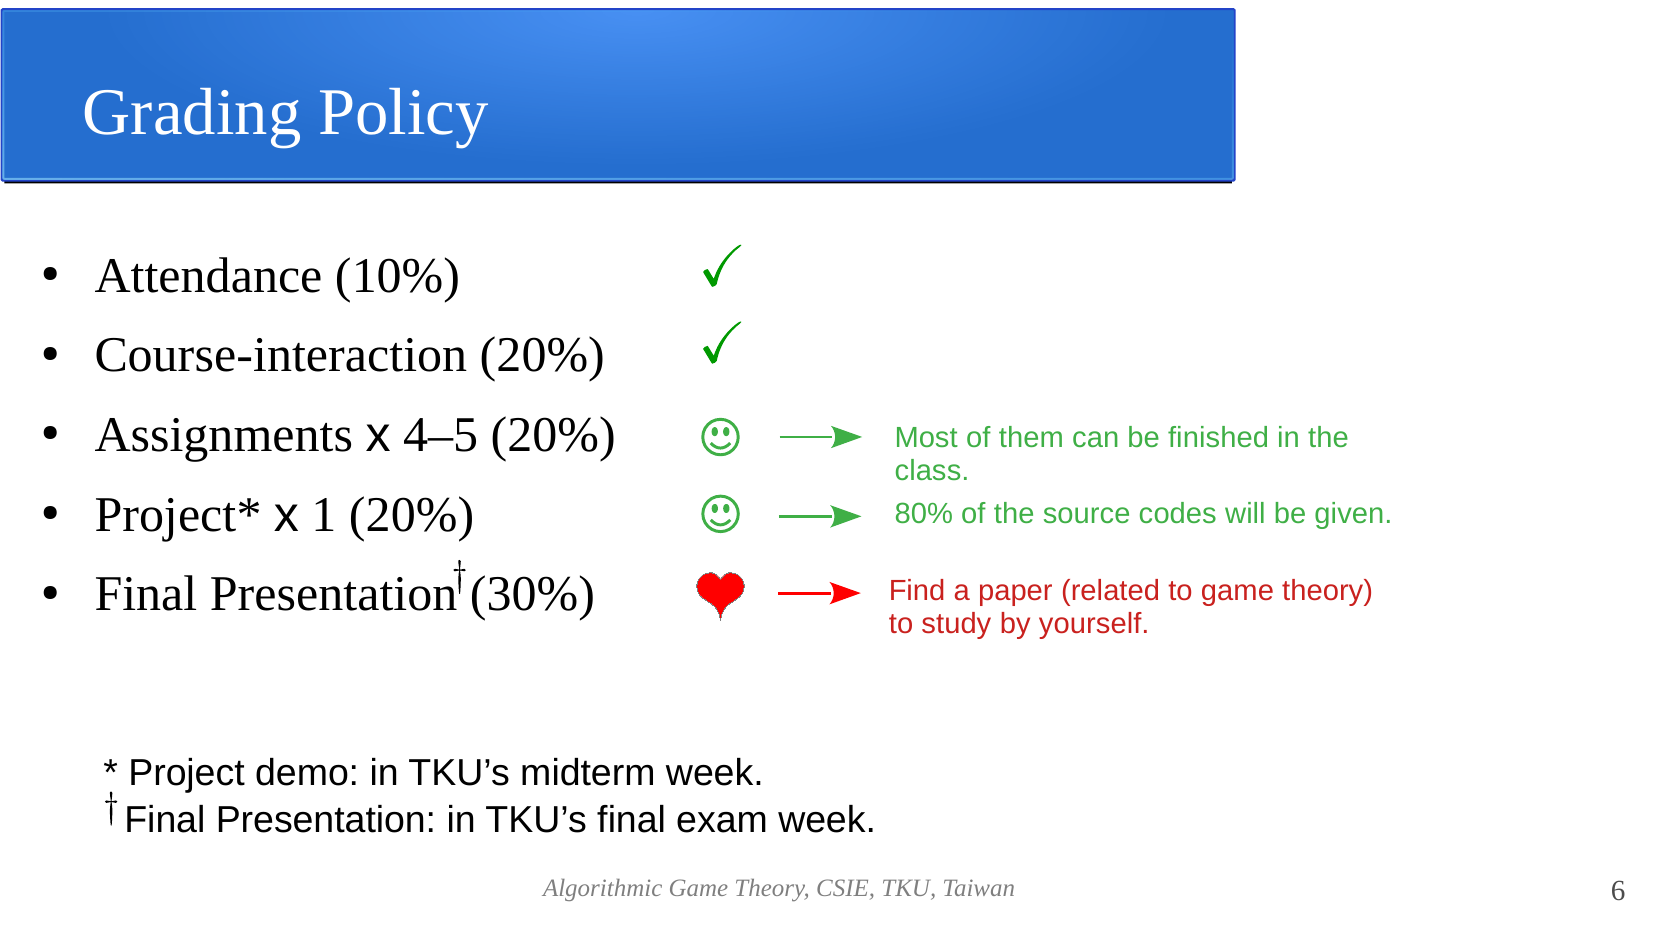

# Grading Policy
Attendance (10%)
Course-interaction (20%)
Assignments x 4–5 (20%)
Project* x 1 (20%)
Final Presentation (30%)
Most of them can be finished in the class.
80% of the source codes will be given.
Find a paper (related to game theory) to study by yourself.
* Project demo: in TKU’s midterm week.
 Final Presentation: in TKU’s final exam week.
Algorithmic Game Theory, CSIE, TKU, Taiwan
6